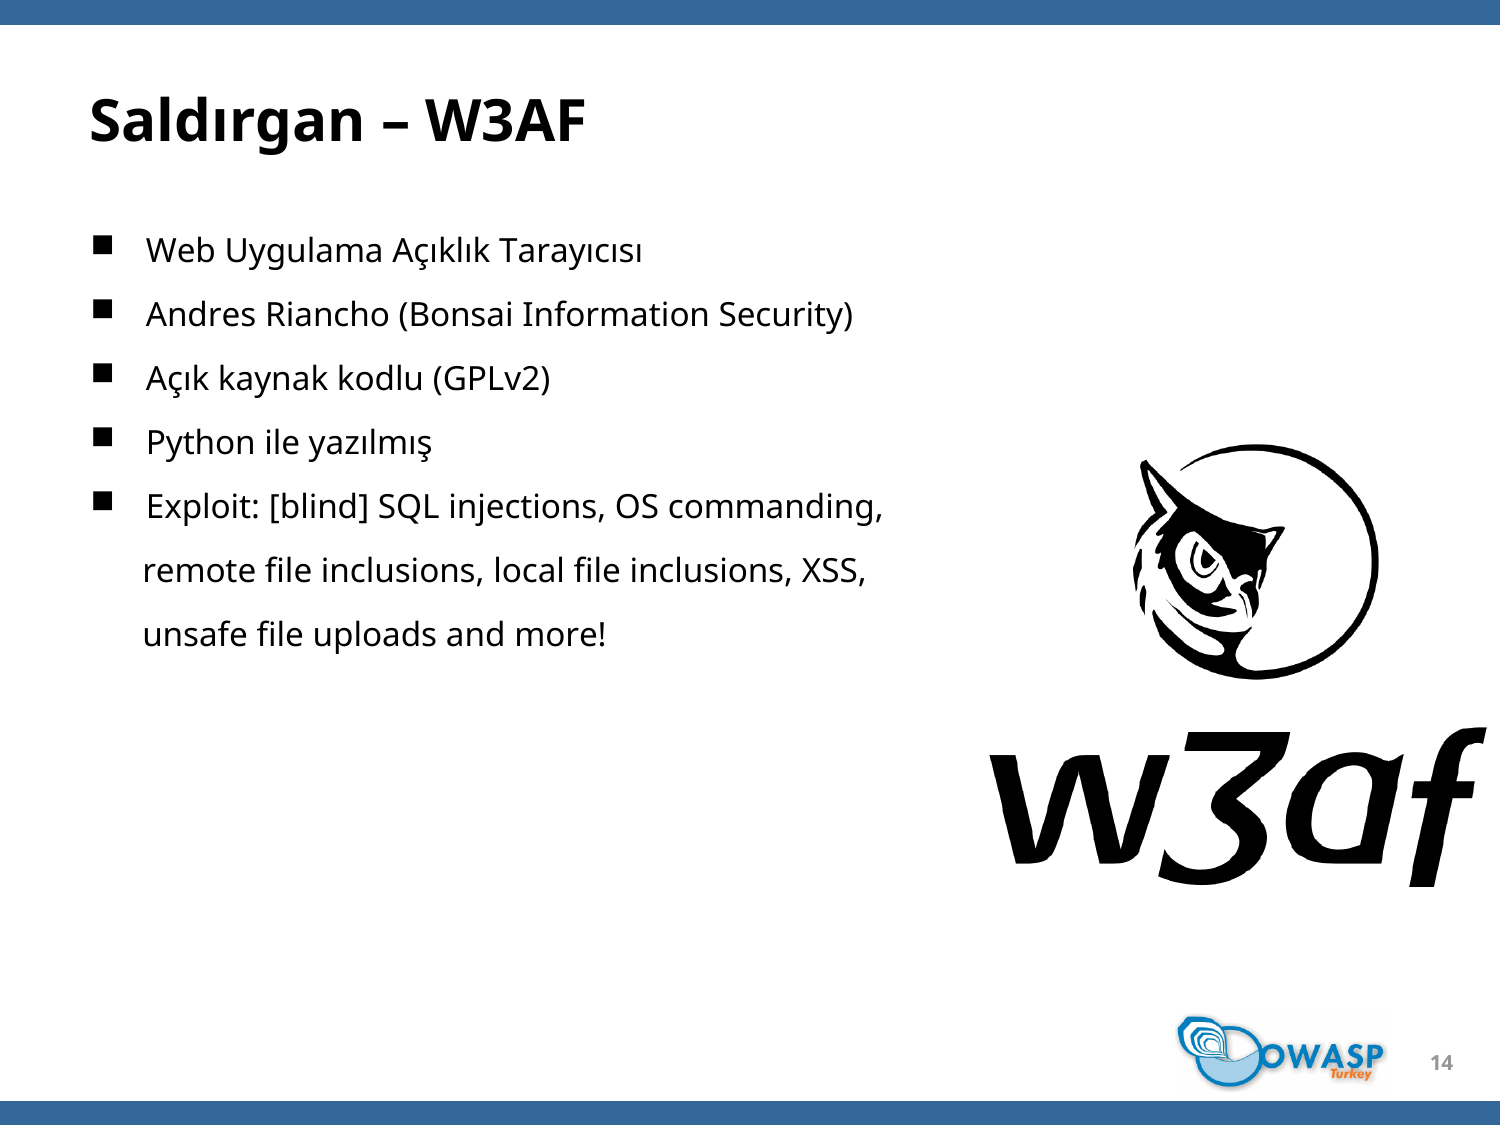

# Saldırgan – W3AF
Web Uygulama Açıklık Tarayıcısı
Andres Riancho (Bonsai Information Security)
Açık kaynak kodlu (GPLv2)
Python ile yazılmış
Exploit: [blind] SQL injections, OS commanding,
 remote file inclusions, local file inclusions, XSS,
 unsafe file uploads and more!